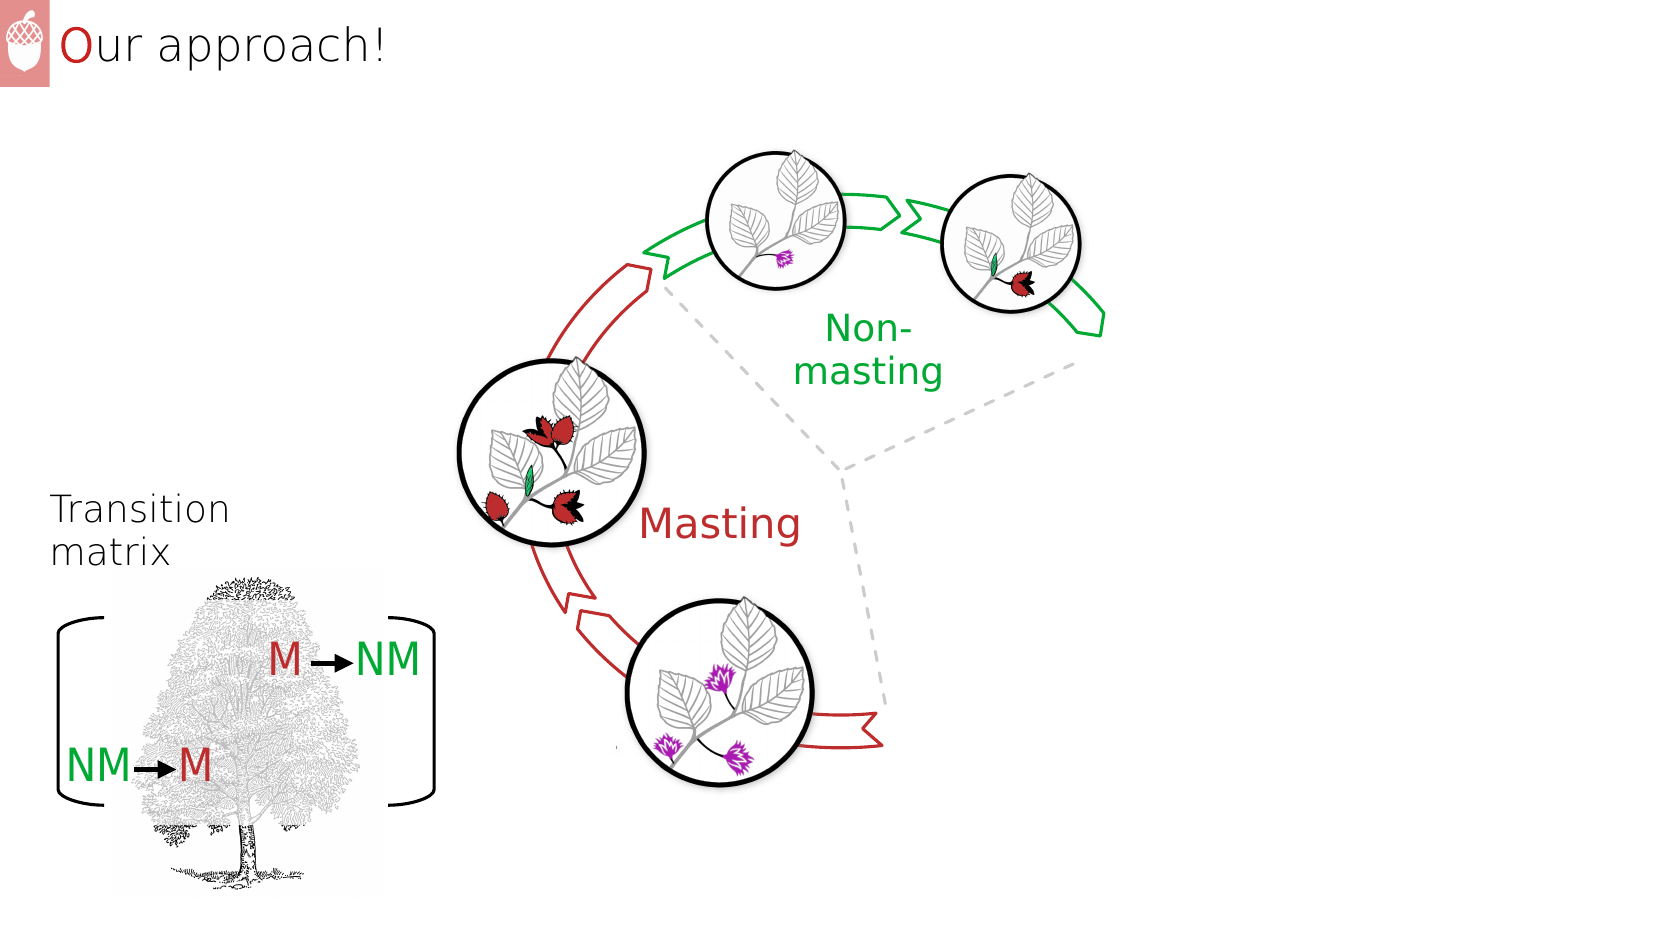

Our approach!
Non-
masting
Transition
matrix
Masting
M
NM
M
NM